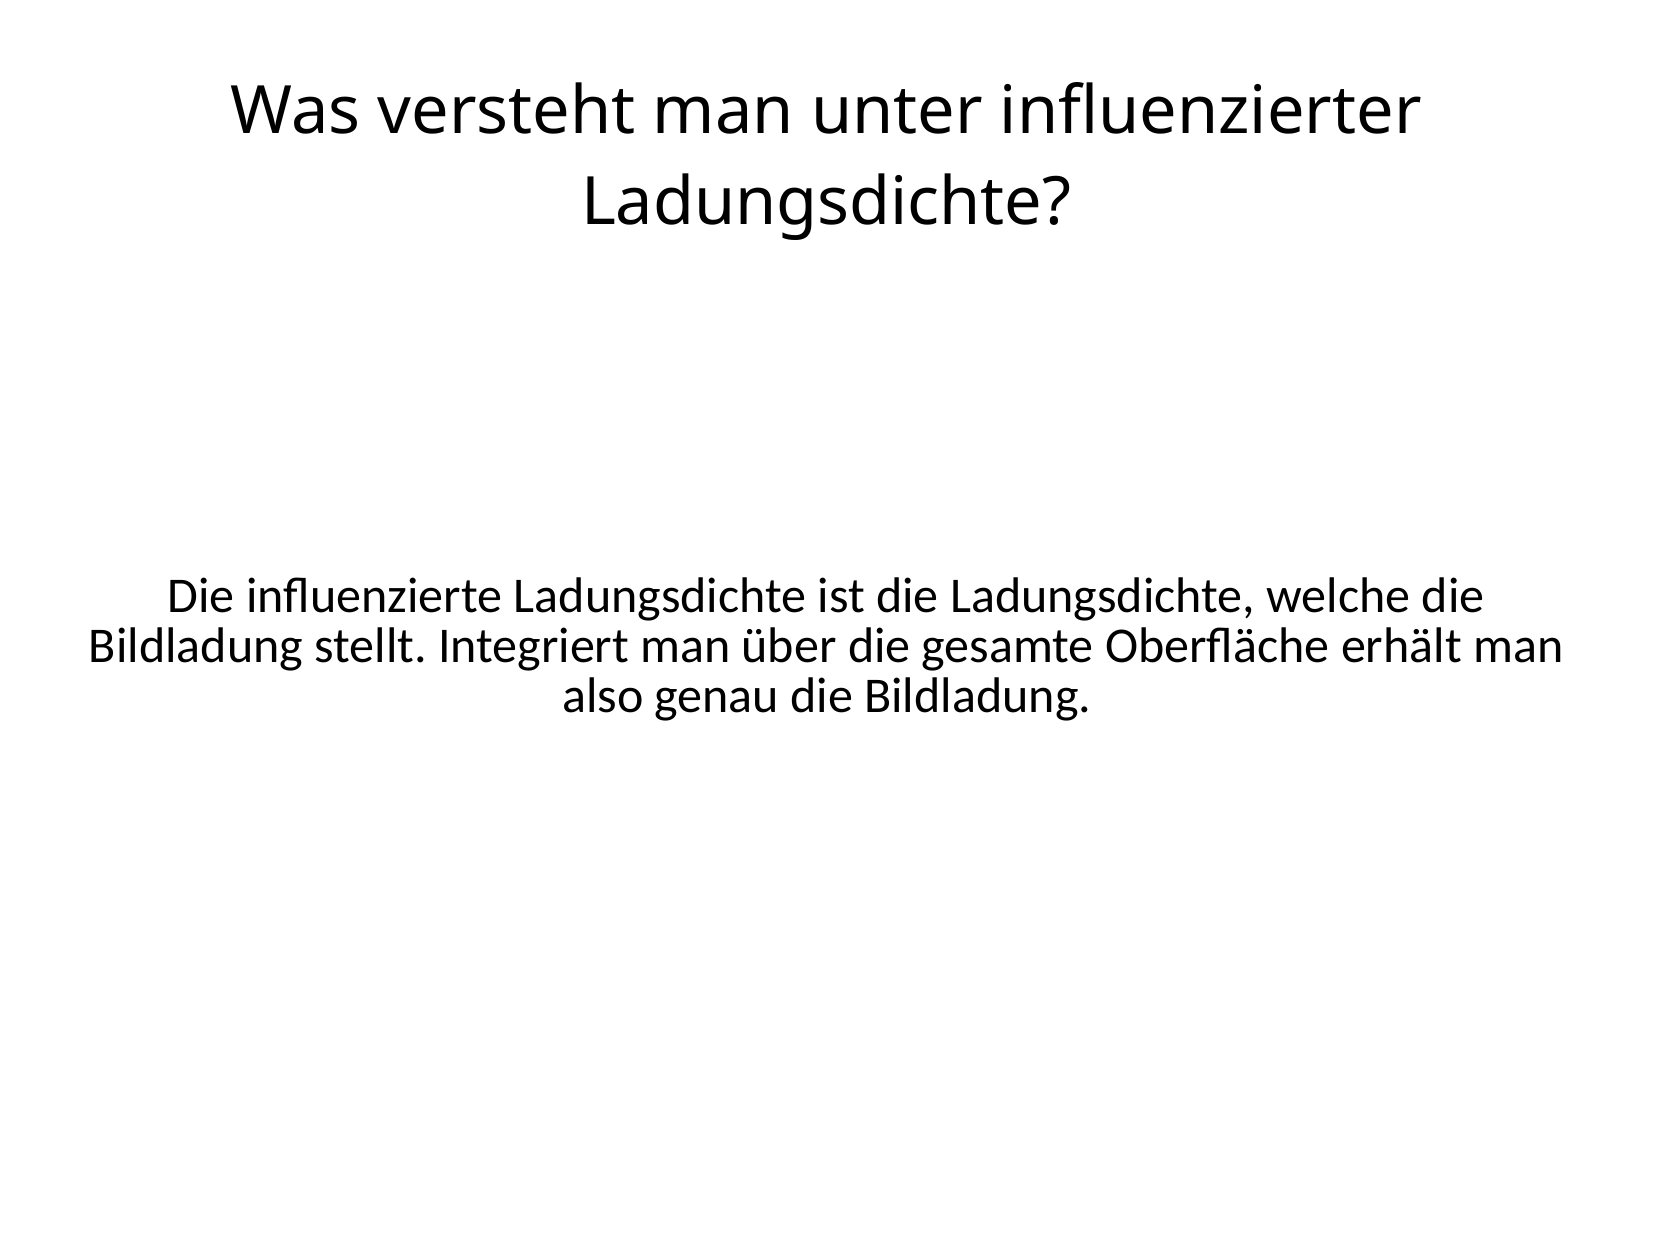

# Was versteht man unter influenzierter Ladungsdichte?
Die influenzierte Ladungsdichte ist die Ladungsdichte, welche die Bildladung stellt. Integriert man über die gesamte Oberfläche erhält man also genau die Bildladung.